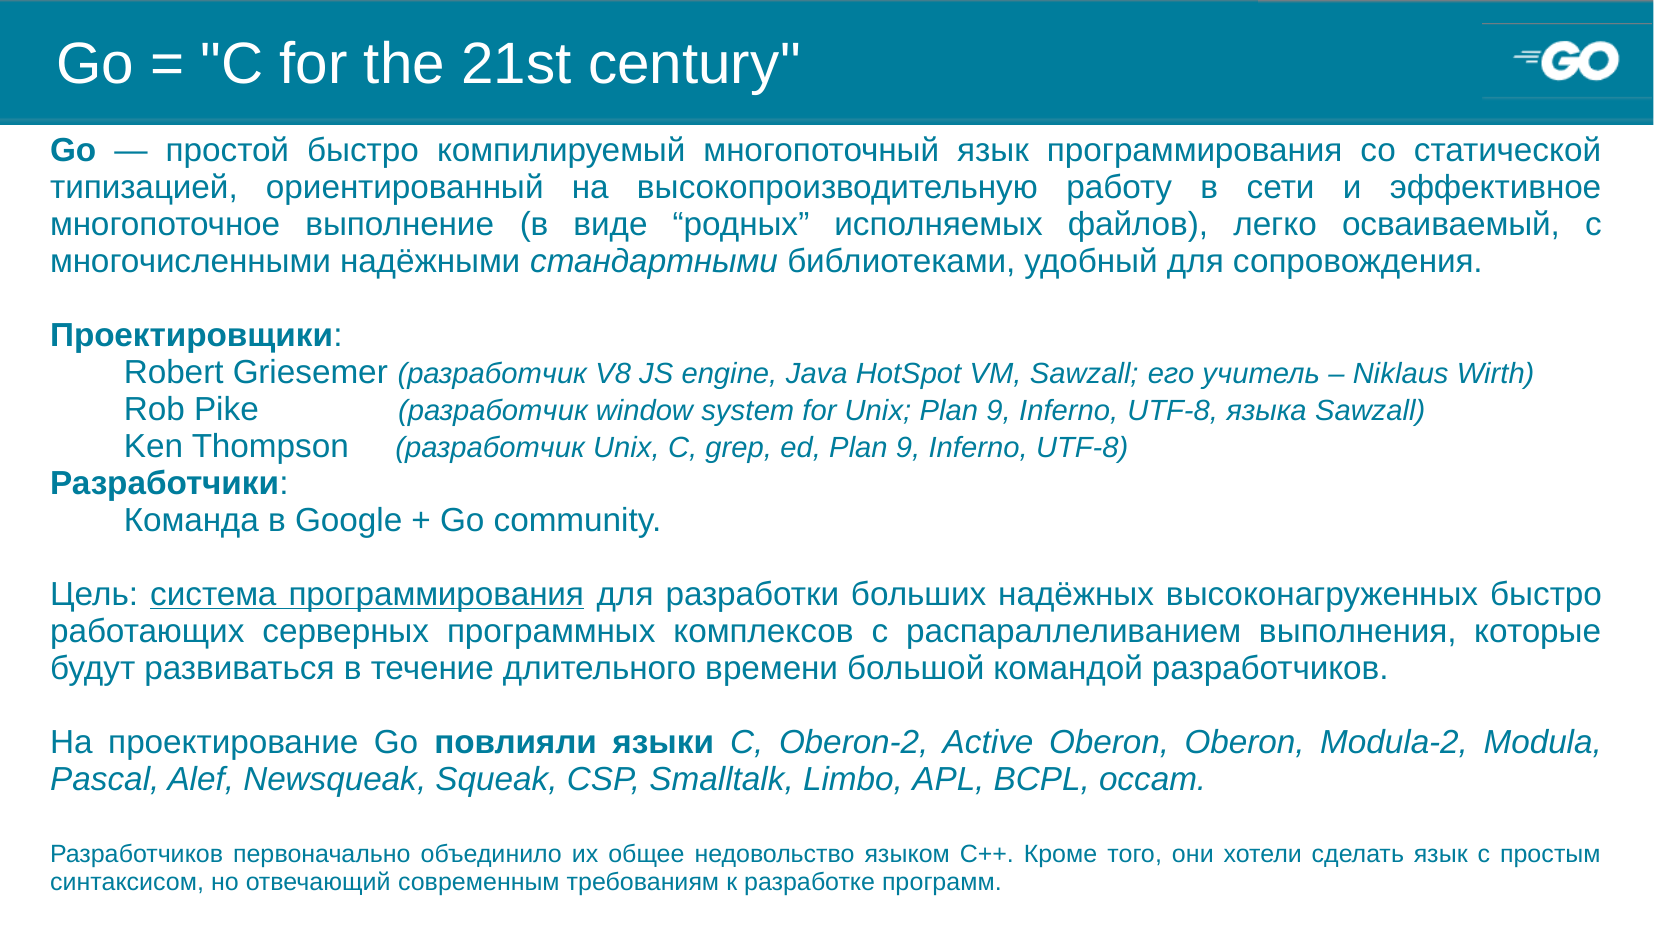

Go = "C for the 21st century"
Go — простой быстро компилируемый многопоточный язык программирования со статической типизацией, ориентированный на высокопроизводительную работу в сети и эффективное многопоточное выполнение (в виде “родных” исполняемых файлов), легко осваиваемый, с многочисленными надёжными стандартными библиотеками, удобный для сопровождения.
Проектировщики:
	Robert Griesemer (разработчик V8 JS engine, Java HotSpot VM, Sawzall; его учитель – Niklaus Wirth)
	Rob Pike (разработчик window system for Unix; Plan 9, Inferno, UTF-8, языка Sawzall)
	Ken Thompson (разработчик Unix, C, grep, ed, Plan 9, Inferno, UTF-8)
Разработчики:
	Команда в Google + Go community.
Цель: система программирования для разработки больших надёжных высоконагруженных быстро работающих серверных программных комплексов с распараллеливанием выполнения, которые будут развиваться в течение длительного времени большой командой разработчиков.
На проектирование Go повлияли языки C, Oberon-2, Active Oberon, Oberon, Modula-2, Modula, Pascal, Alef, Newsqueak, Squeak, CSP, Smalltalk, Limbo, APL, BCPL, occam.
Разработчиков первоначально объединило их общее недовольство языком C++. Кроме того, они хотели сделать язык с простым синтаксисом, но отвечающий современным требованиям к разработке программ.